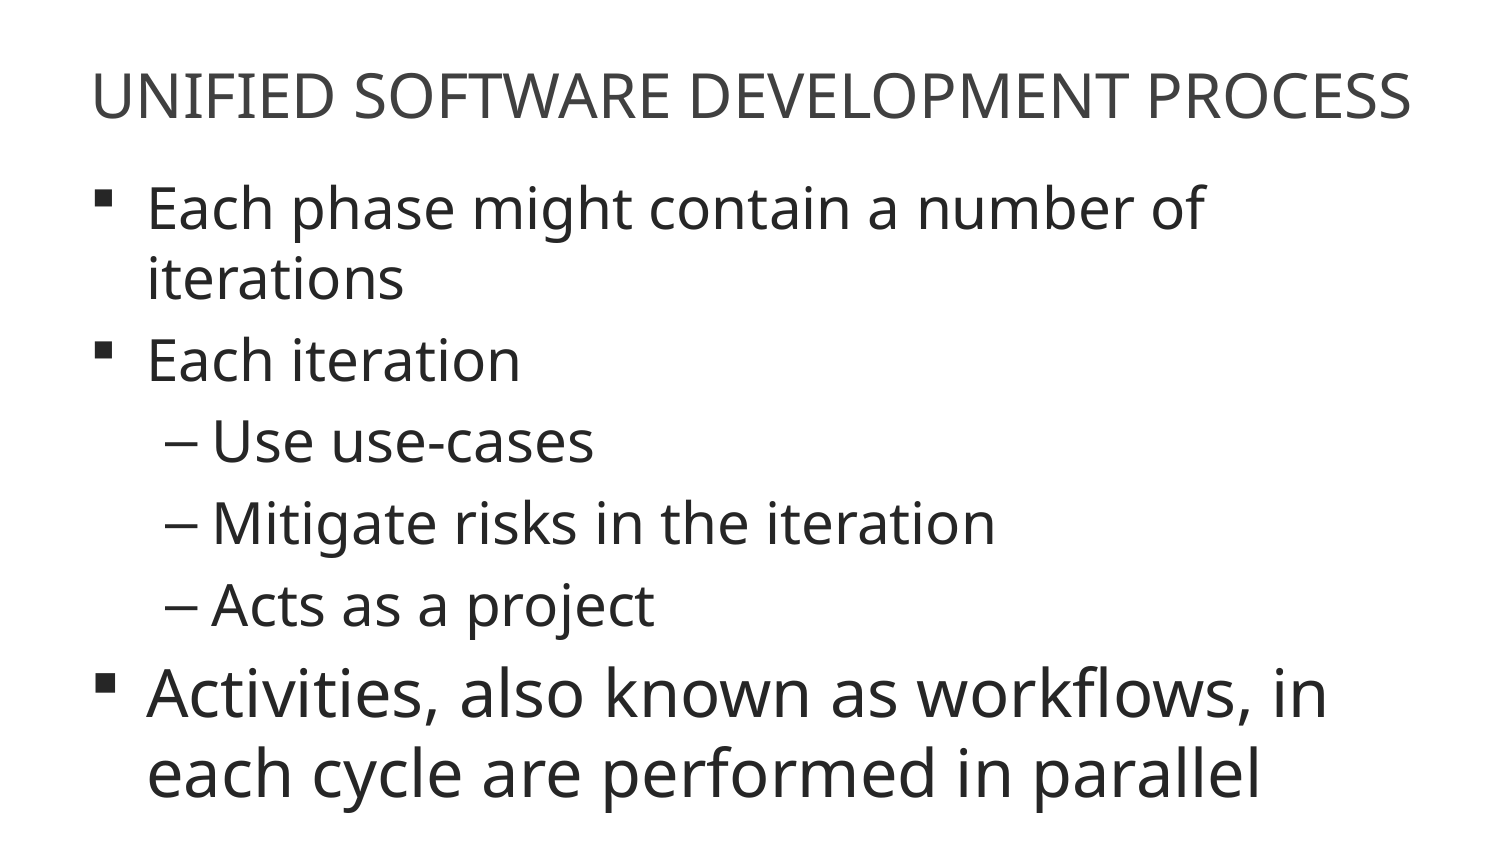

# Unified software development process
Each phase might contain a number of iterations
Each iteration
Use use-cases
Mitigate risks in the iteration
Acts as a project
Activities, also known as workflows, in each cycle are performed in parallel